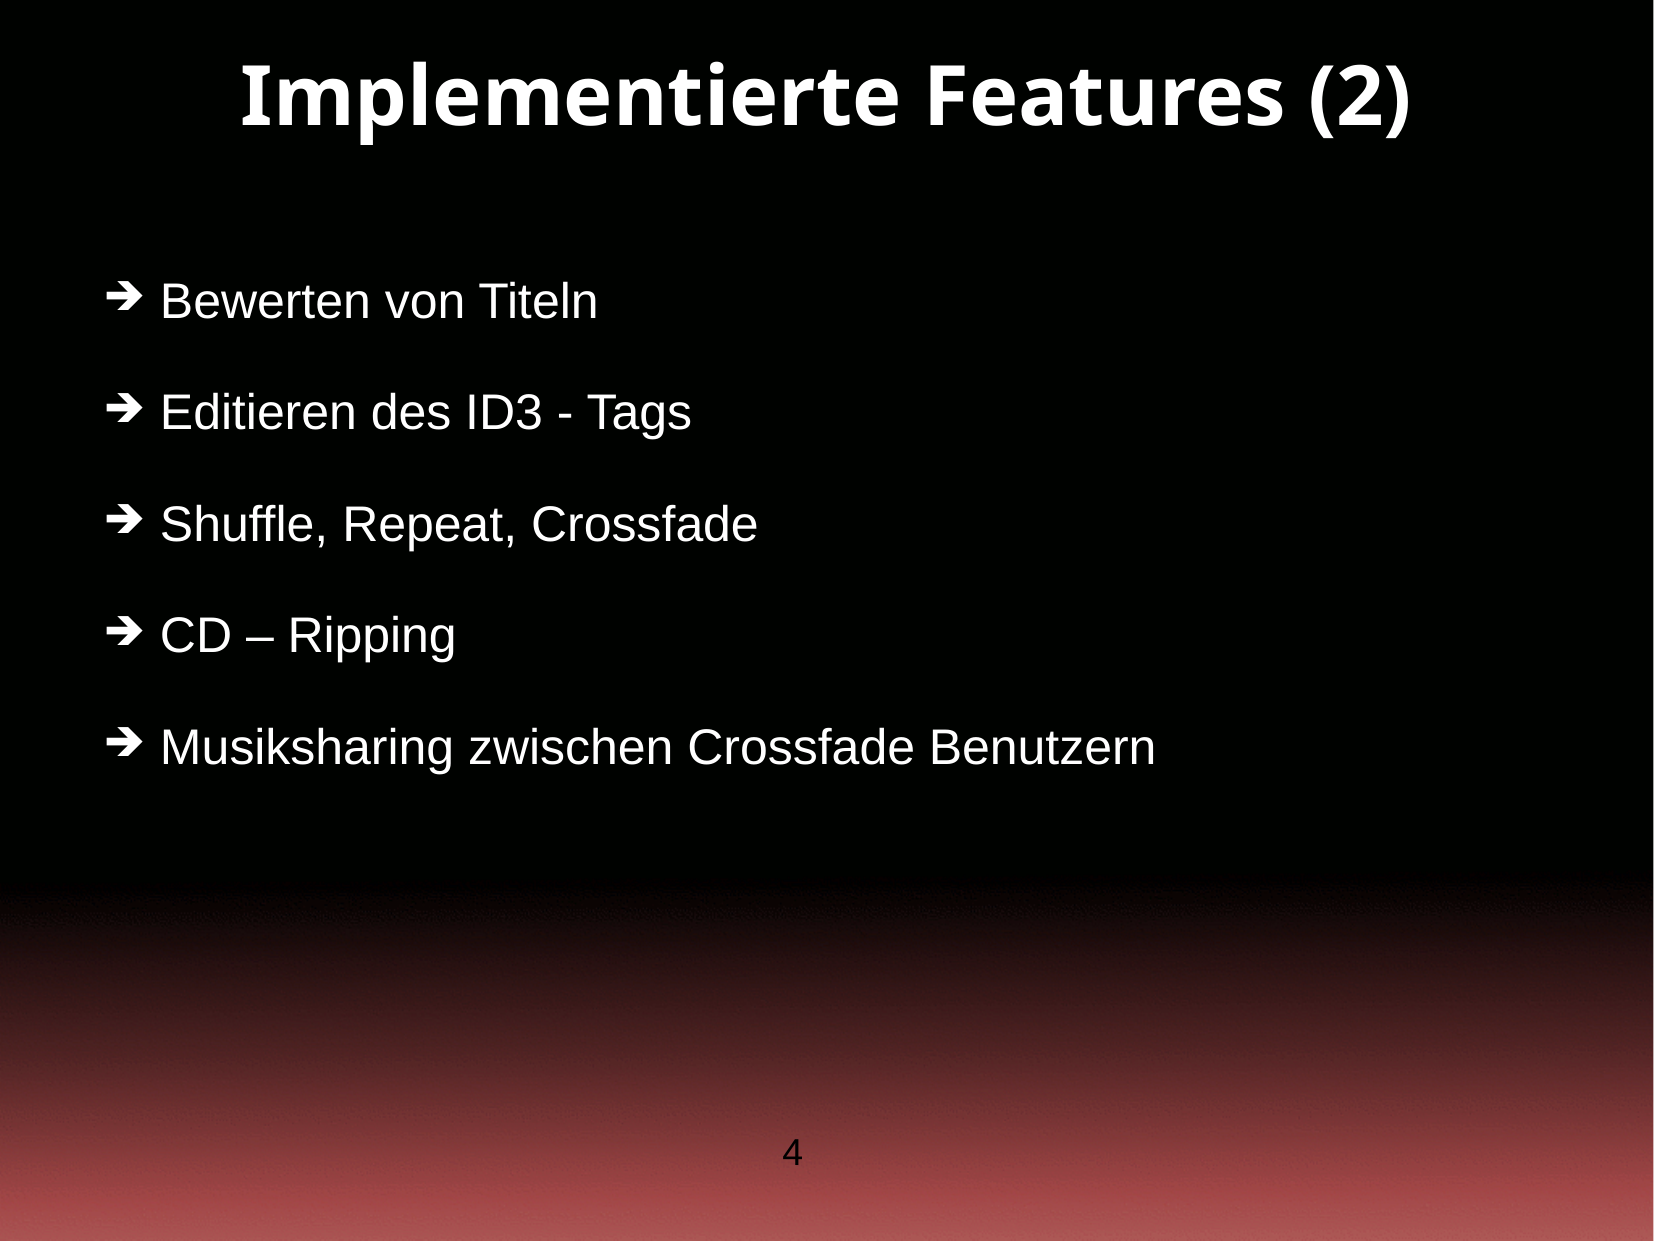

Implementierte Features (2)
 Bewerten von Titeln
 Editieren des ID3 - Tags
 Shuffle, Repeat, Crossfade
 CD – Ripping
 Musiksharing zwischen Crossfade Benutzern